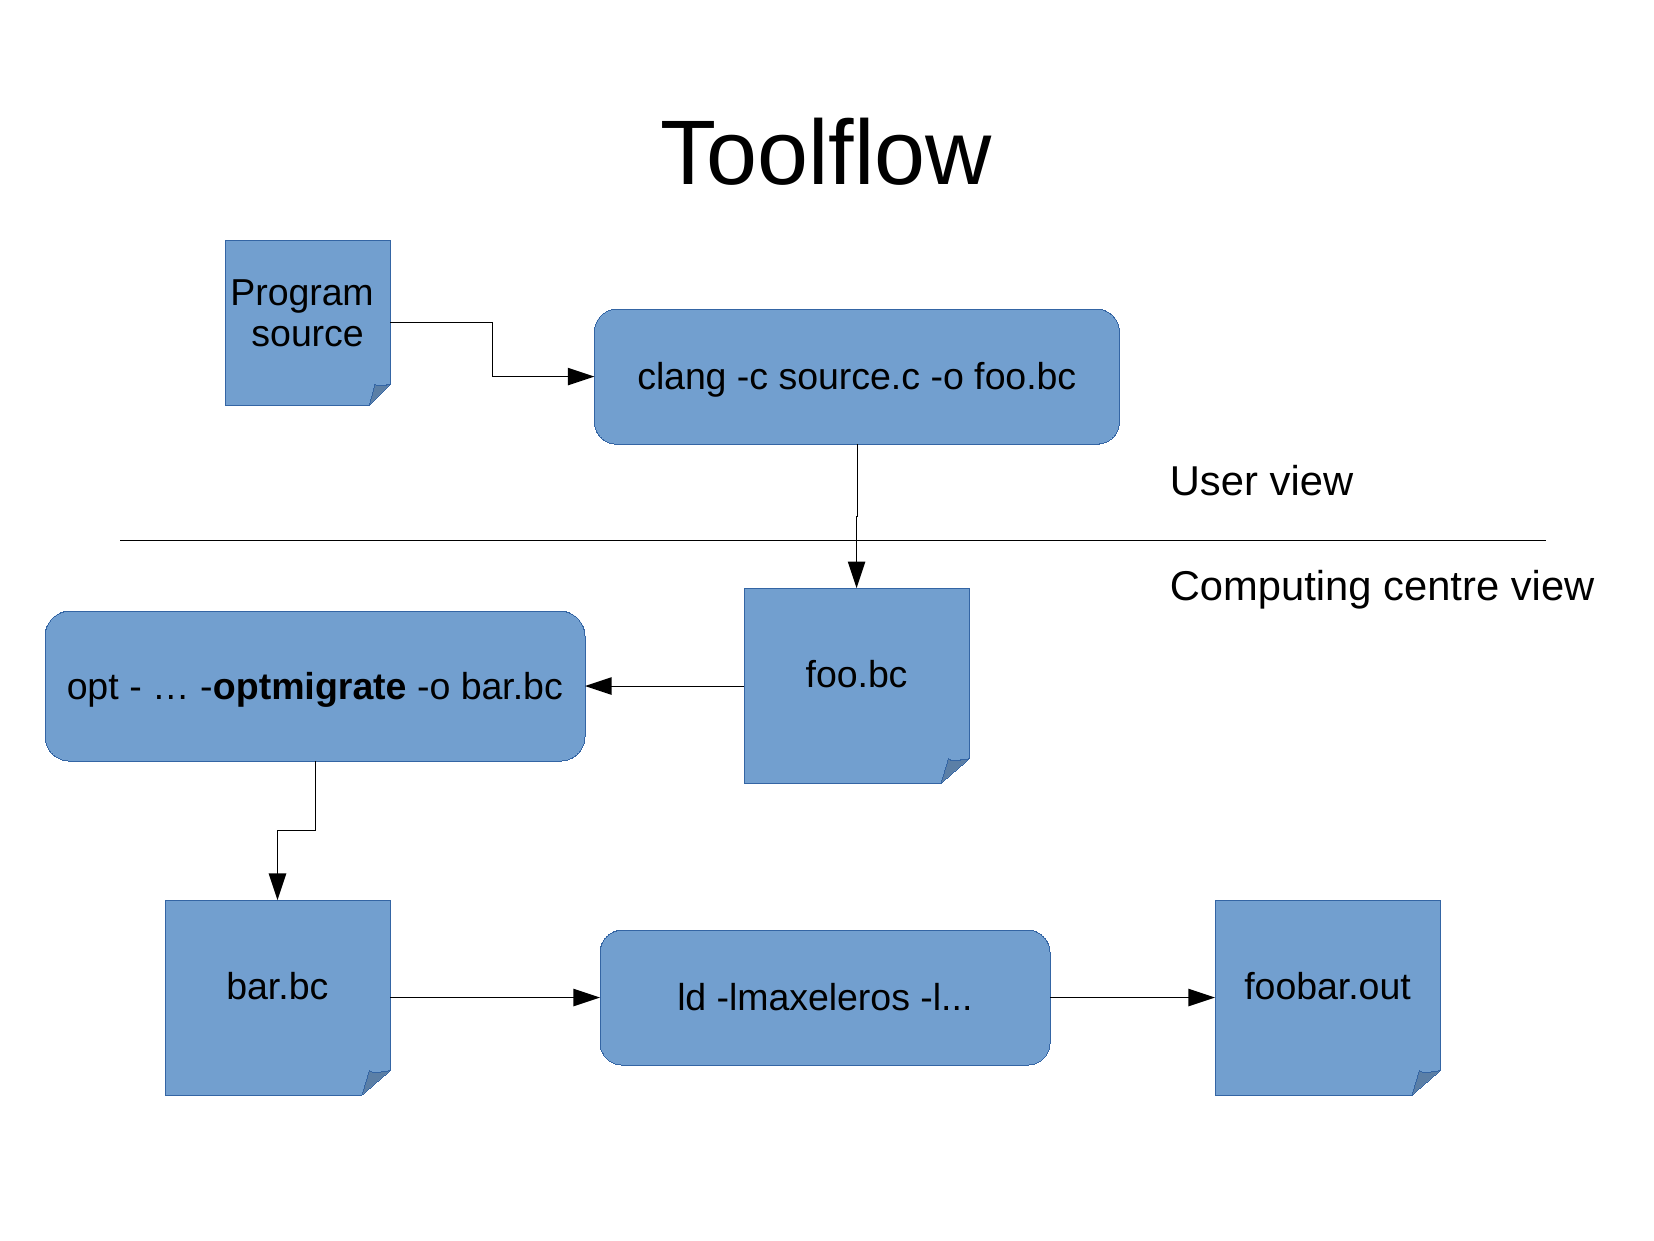

# Toolflow
Program
source
clang -c source.c -o foo.bc
User view
Computing centre view
foo.bc
opt - … -optmigrate -o bar.bc
bar.bc
foobar.out
ld -lmaxeleros -l...